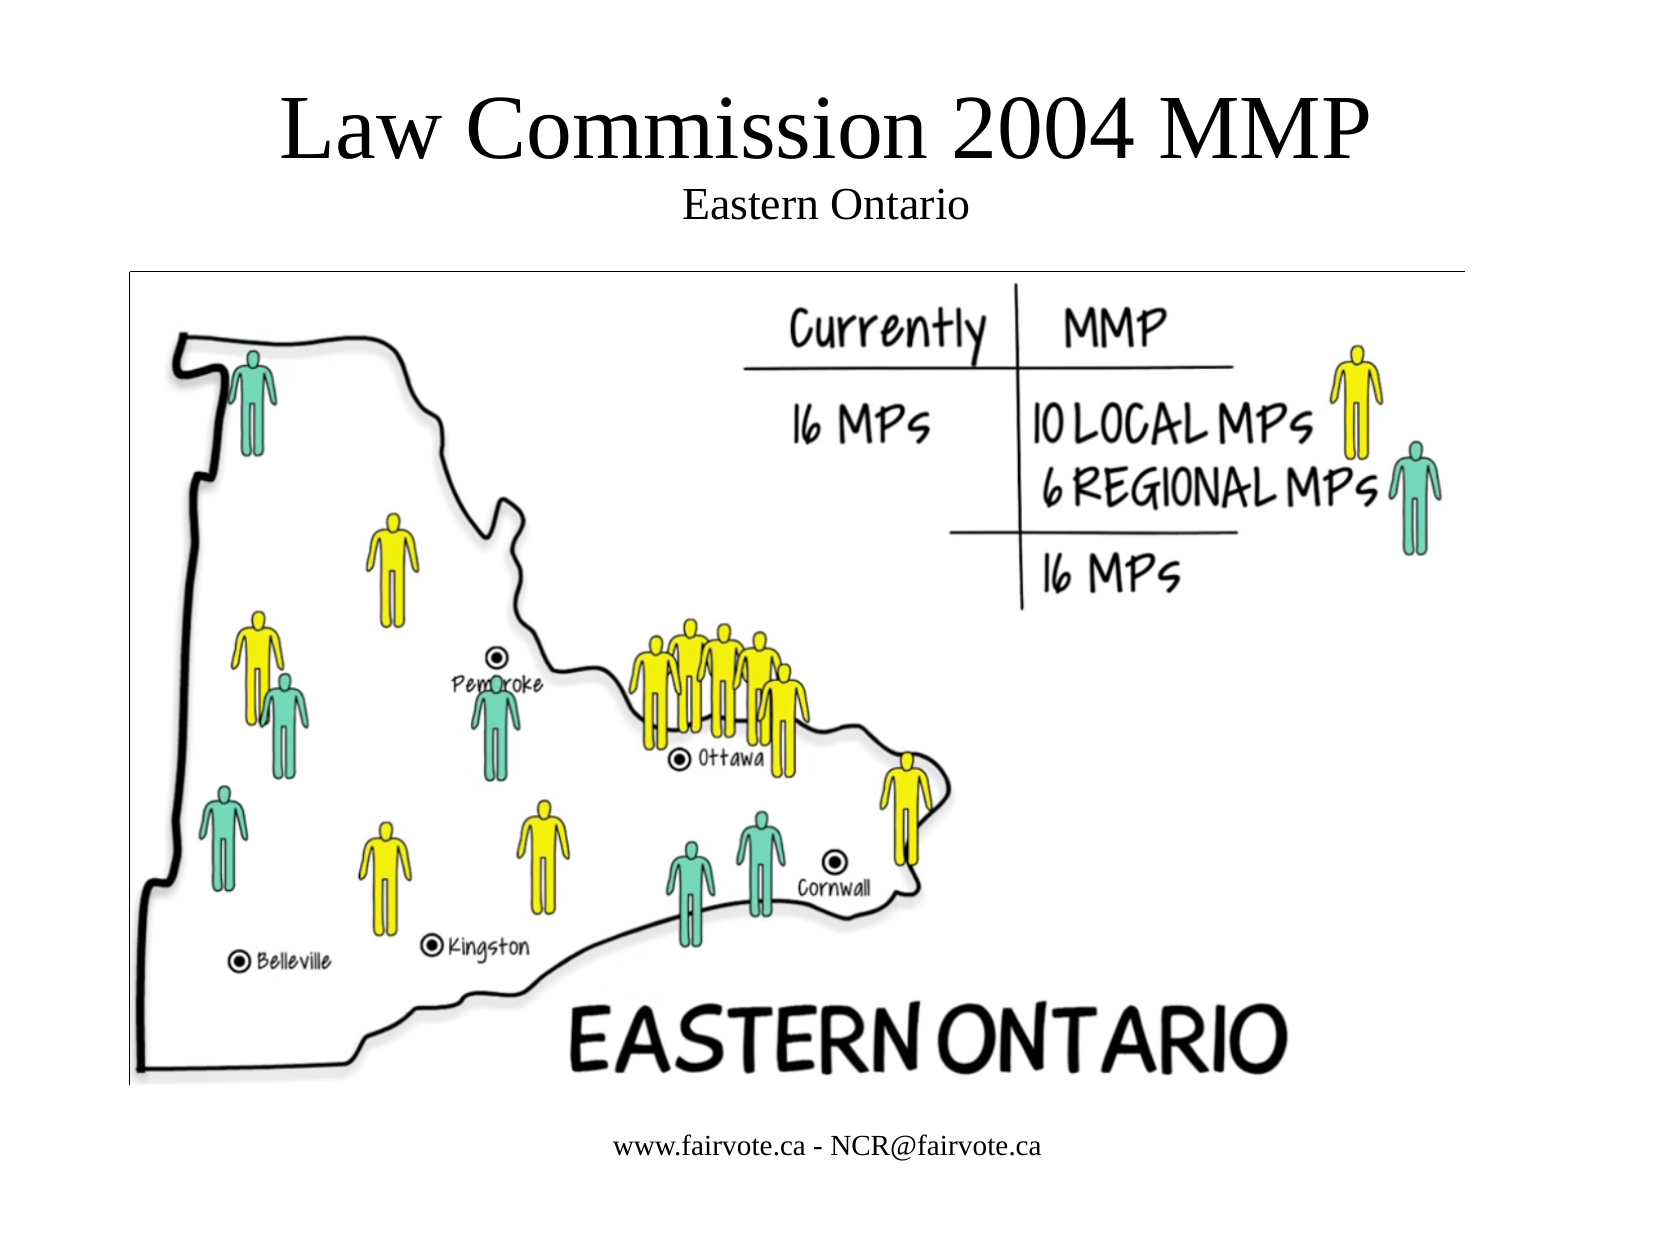

# Law Commission 2004 MMP Eastern Ontario
www.fairvote.ca - NCR@fairvote.ca